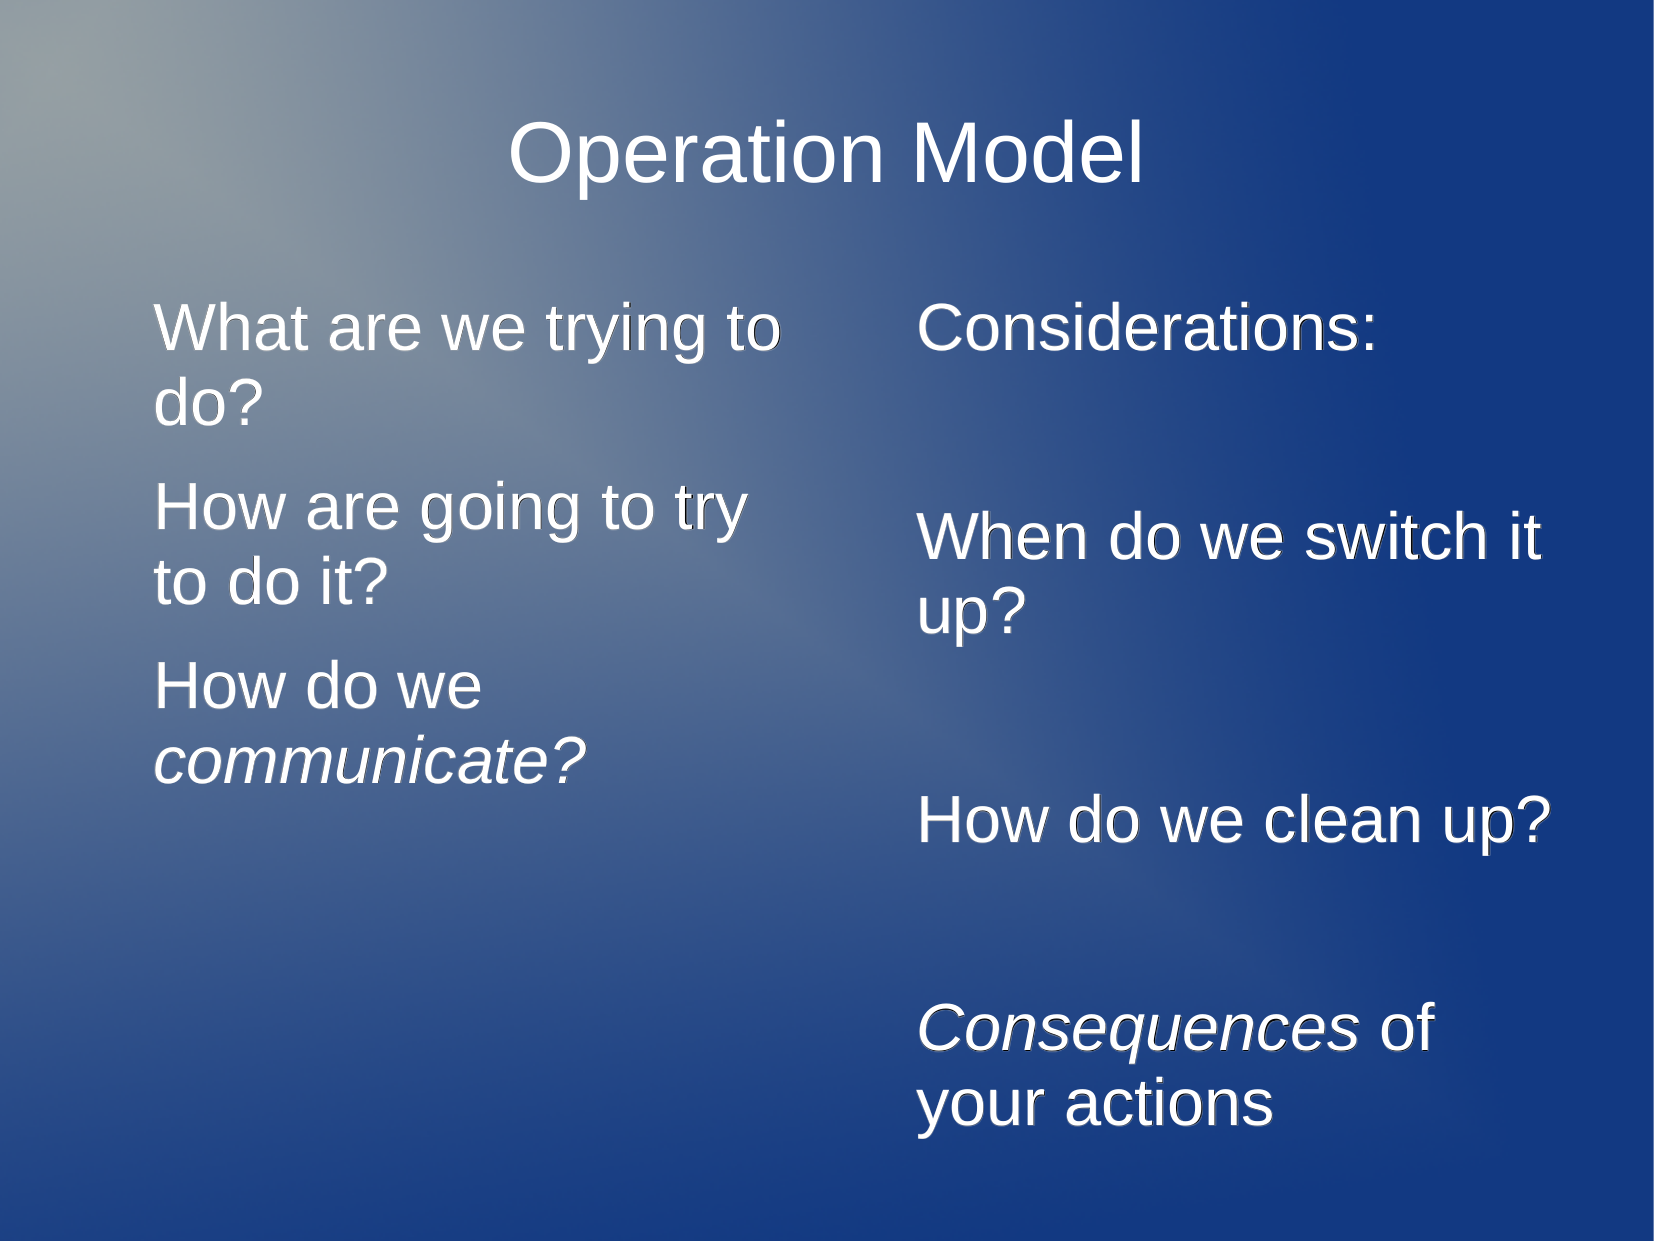

# Operation Model
What are we trying to do?
How are going to try to do it?
How do we communicate?
Considerations:
When do we switch it up?
How do we clean up?
Consequences of your actions